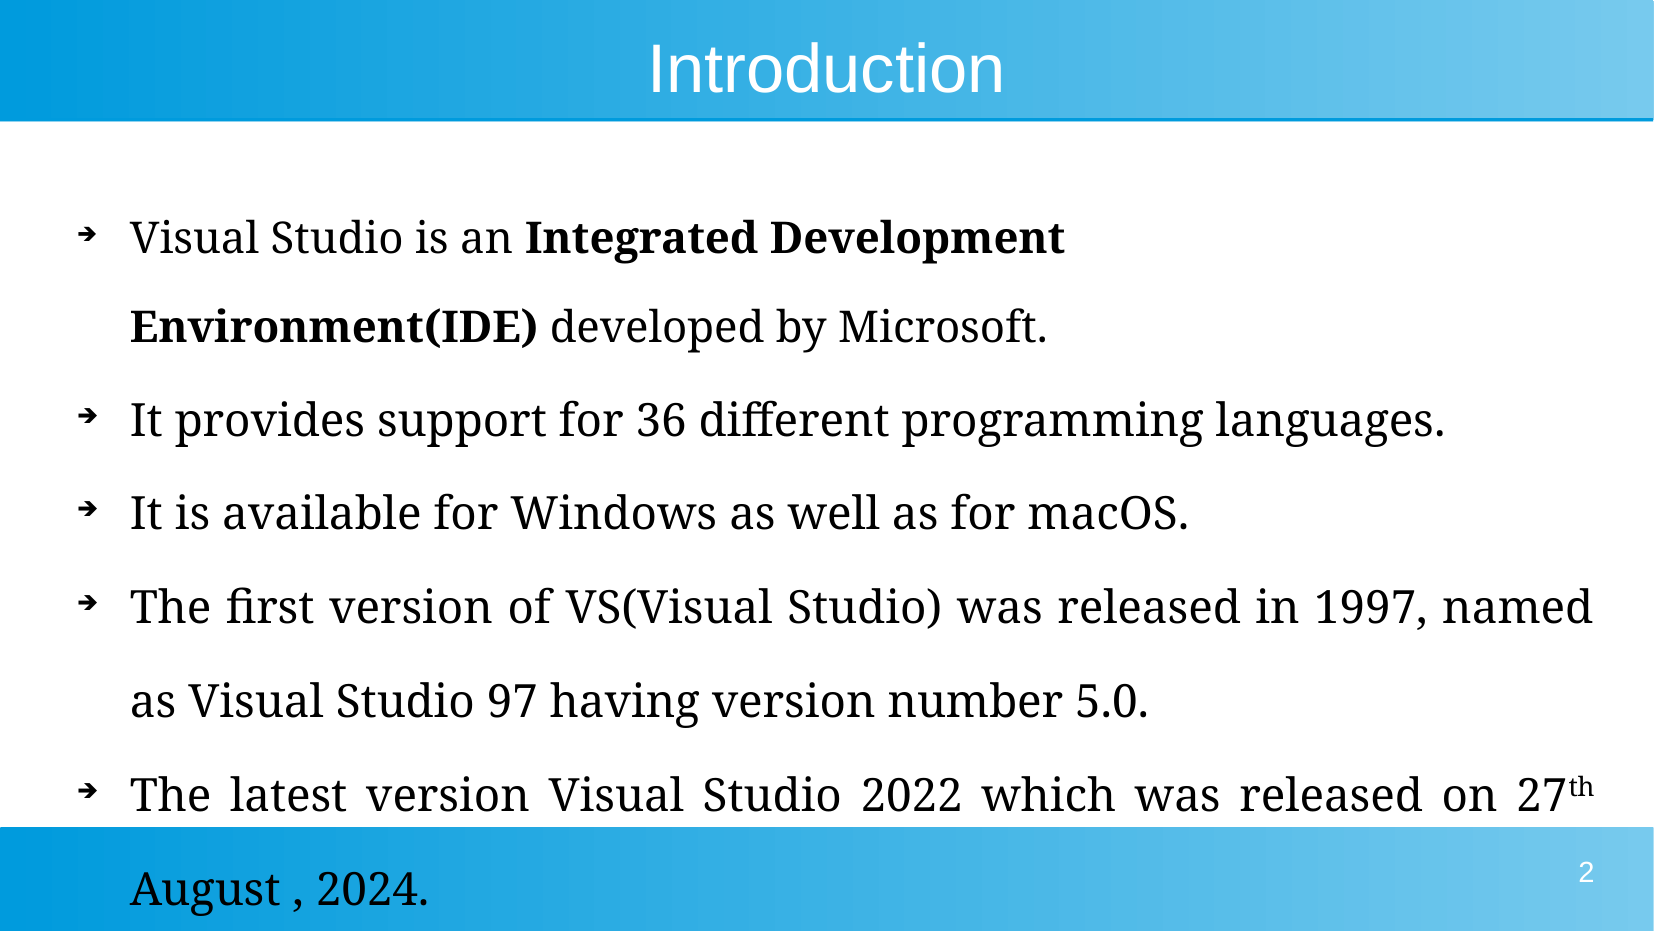

# Introduction
Visual Studio is an Integrated Development Environment(IDE) developed by Microsoft.
It provides support for 36 different programming languages.
It is available for Windows as well as for macOS.
The first version of VS(Visual Studio) was released in 1997, named as Visual Studio 97 having version number 5.0.
The latest version Visual Studio 2022 which was released on 27th August , 2024.
2